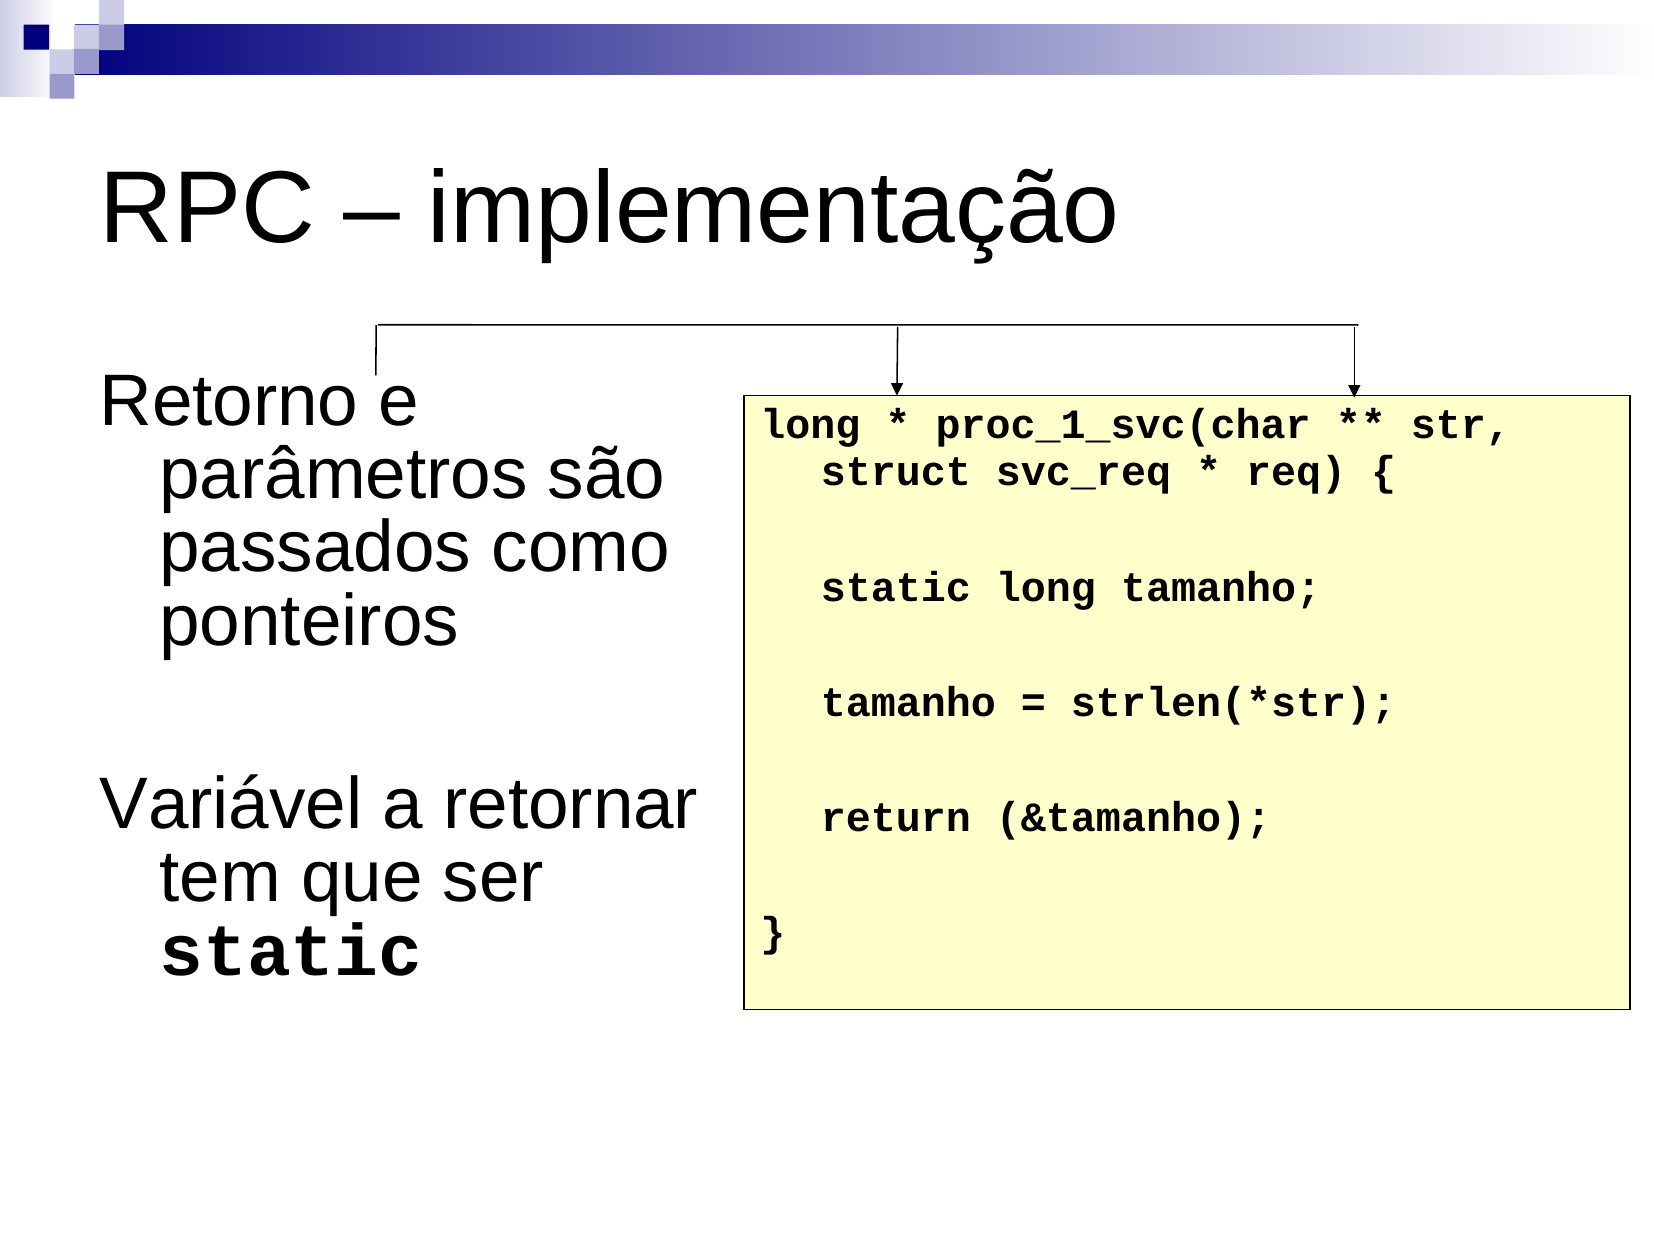

# RPC – implementação
Retorno e parâmetros são passados como ponteiros
Variável a retornar tem que ser static
long * proc_1_svc(char ** str, struct svc_req * req) {
	static long tamanho;
	tamanho = strlen(*str);
	return (&tamanho);
}